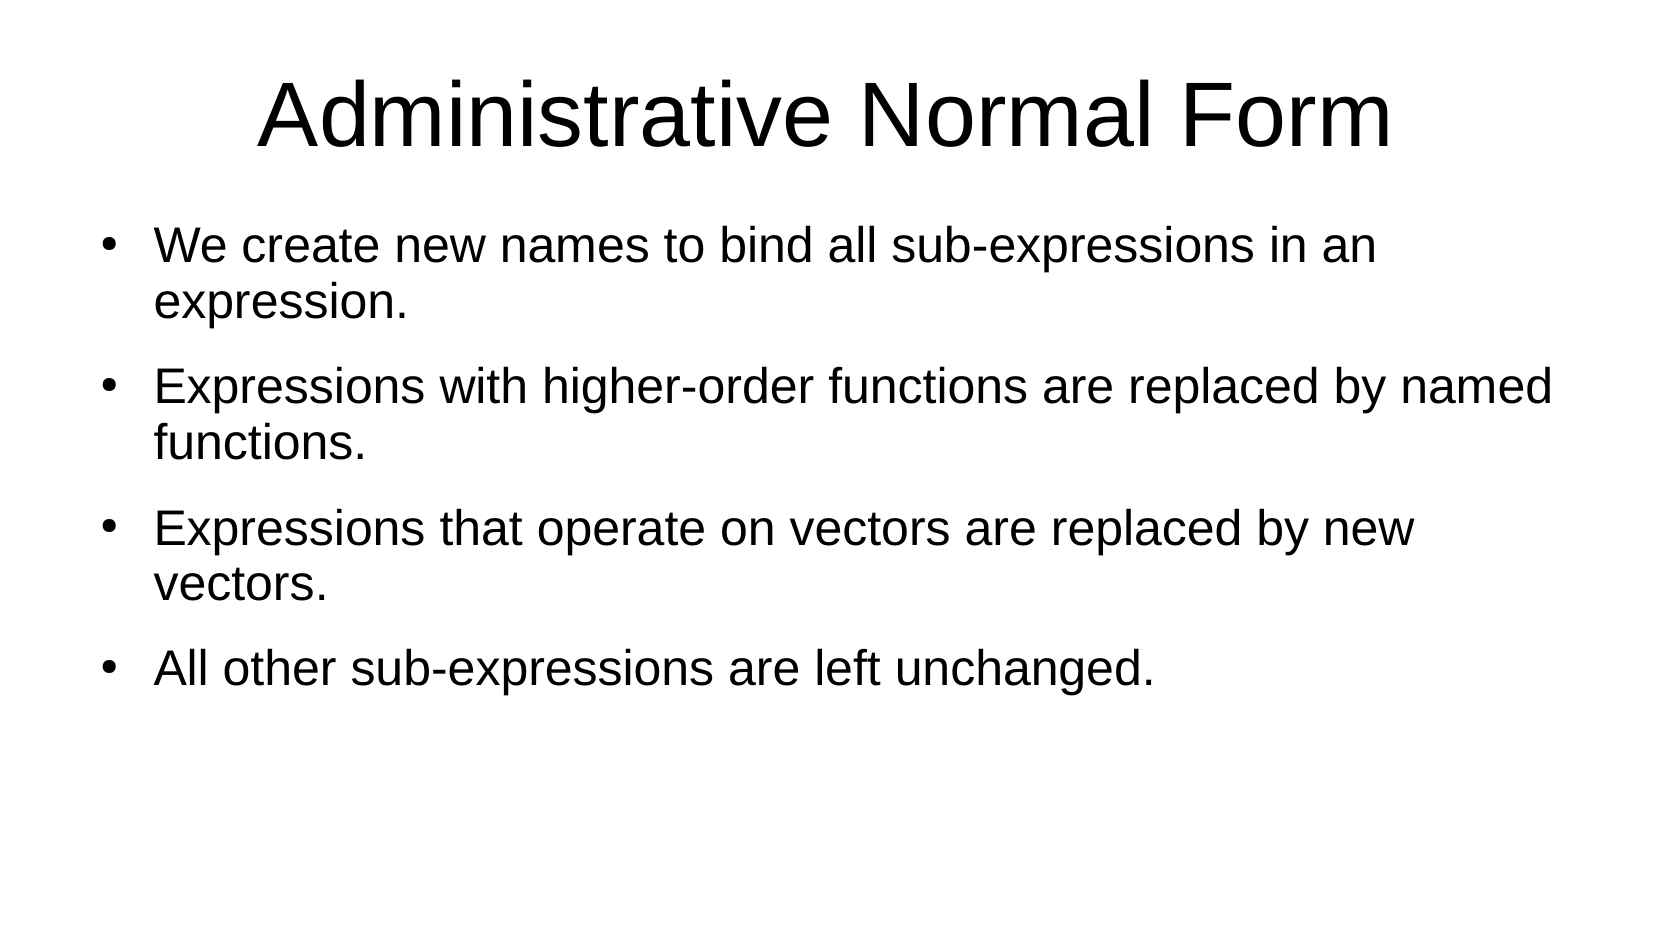

# Administrative Normal Form
We create new names to bind all sub-expressions in an expression.
Expressions with higher-order functions are replaced by named functions.
Expressions that operate on vectors are replaced by new vectors.
All other sub-expressions are left unchanged.